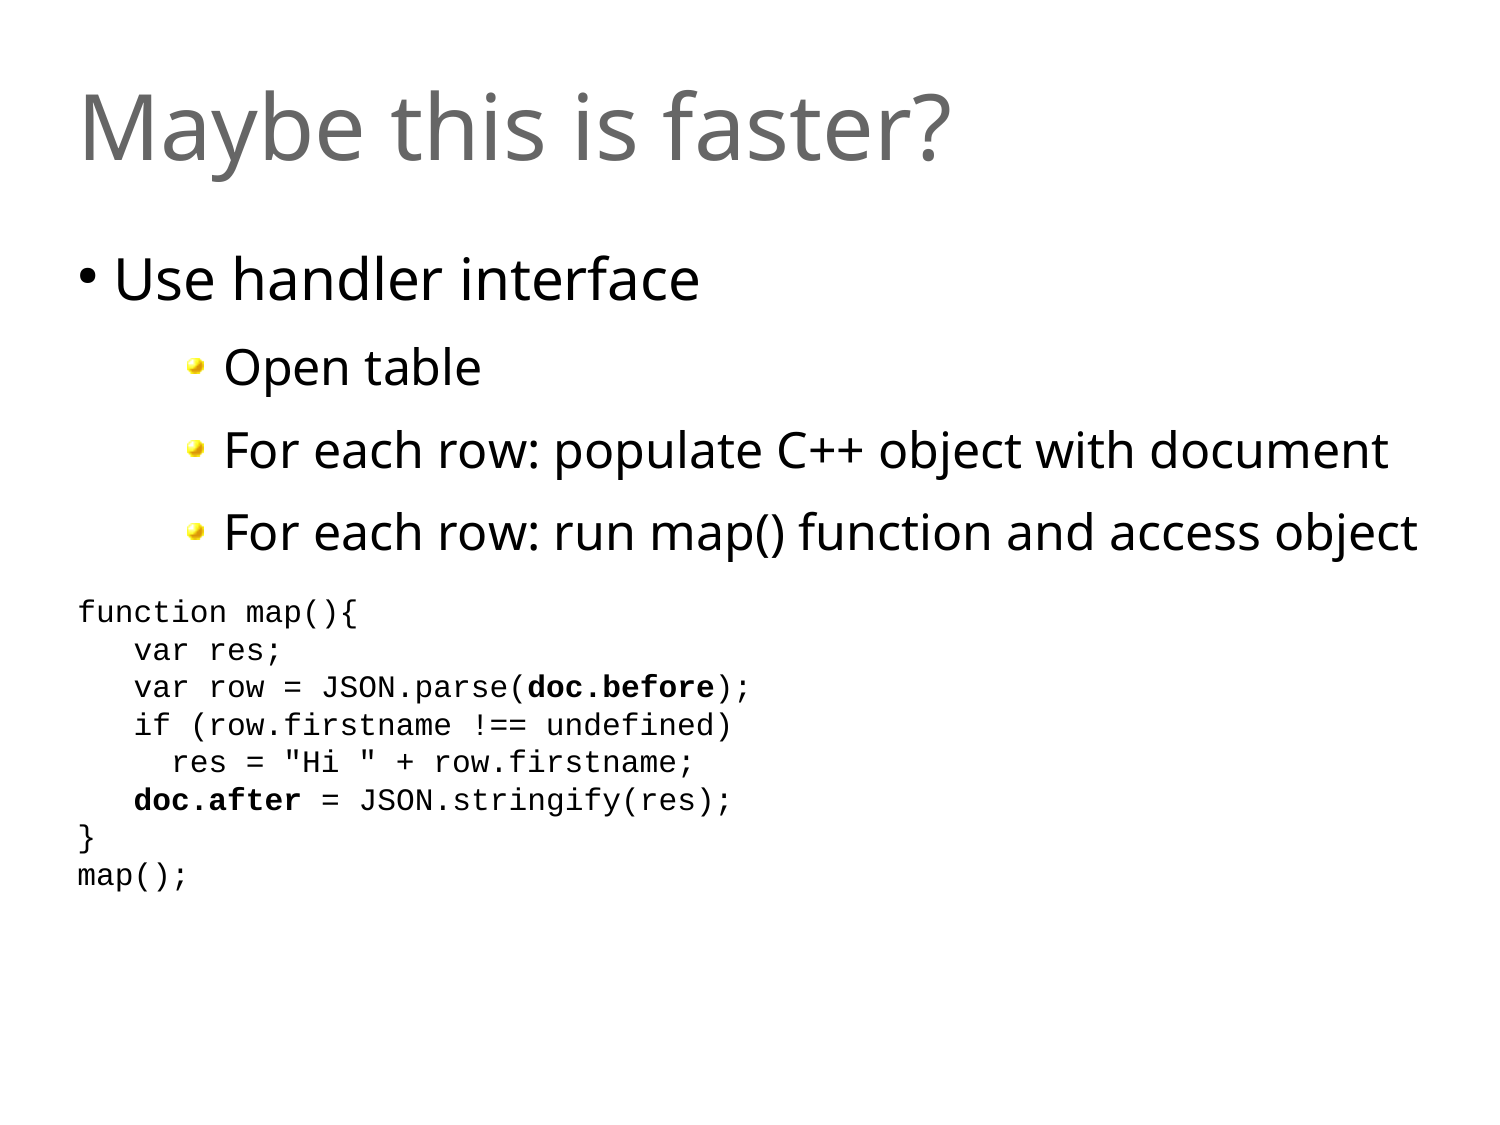

Maybe this is faster?
# Use handler interface
Open table
For each row: populate C++ object with document
For each row: run map() function and access object
function map(){
 var res;
 var row = JSON.parse(doc.before);
 if (row.firstname !== undefined)
 res = "Hi " + row.firstname;
 doc.after = JSON.stringify(res);
}
map();